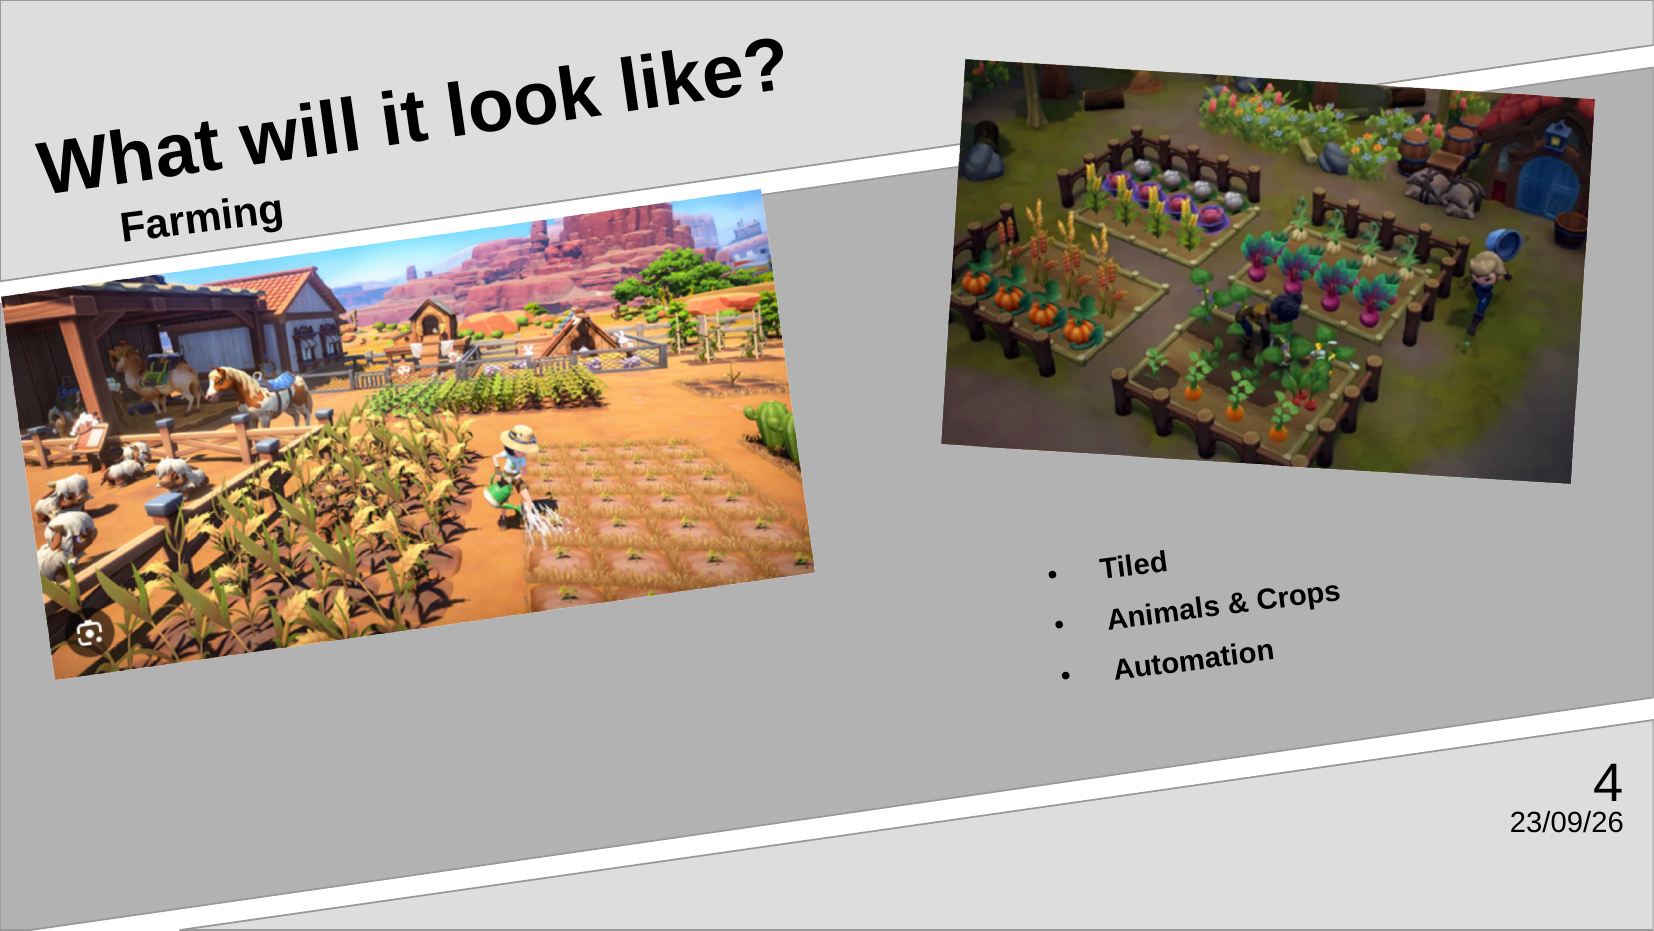

# What will it look like?
Farming
Tiled
Animals & Crops
Automation
4